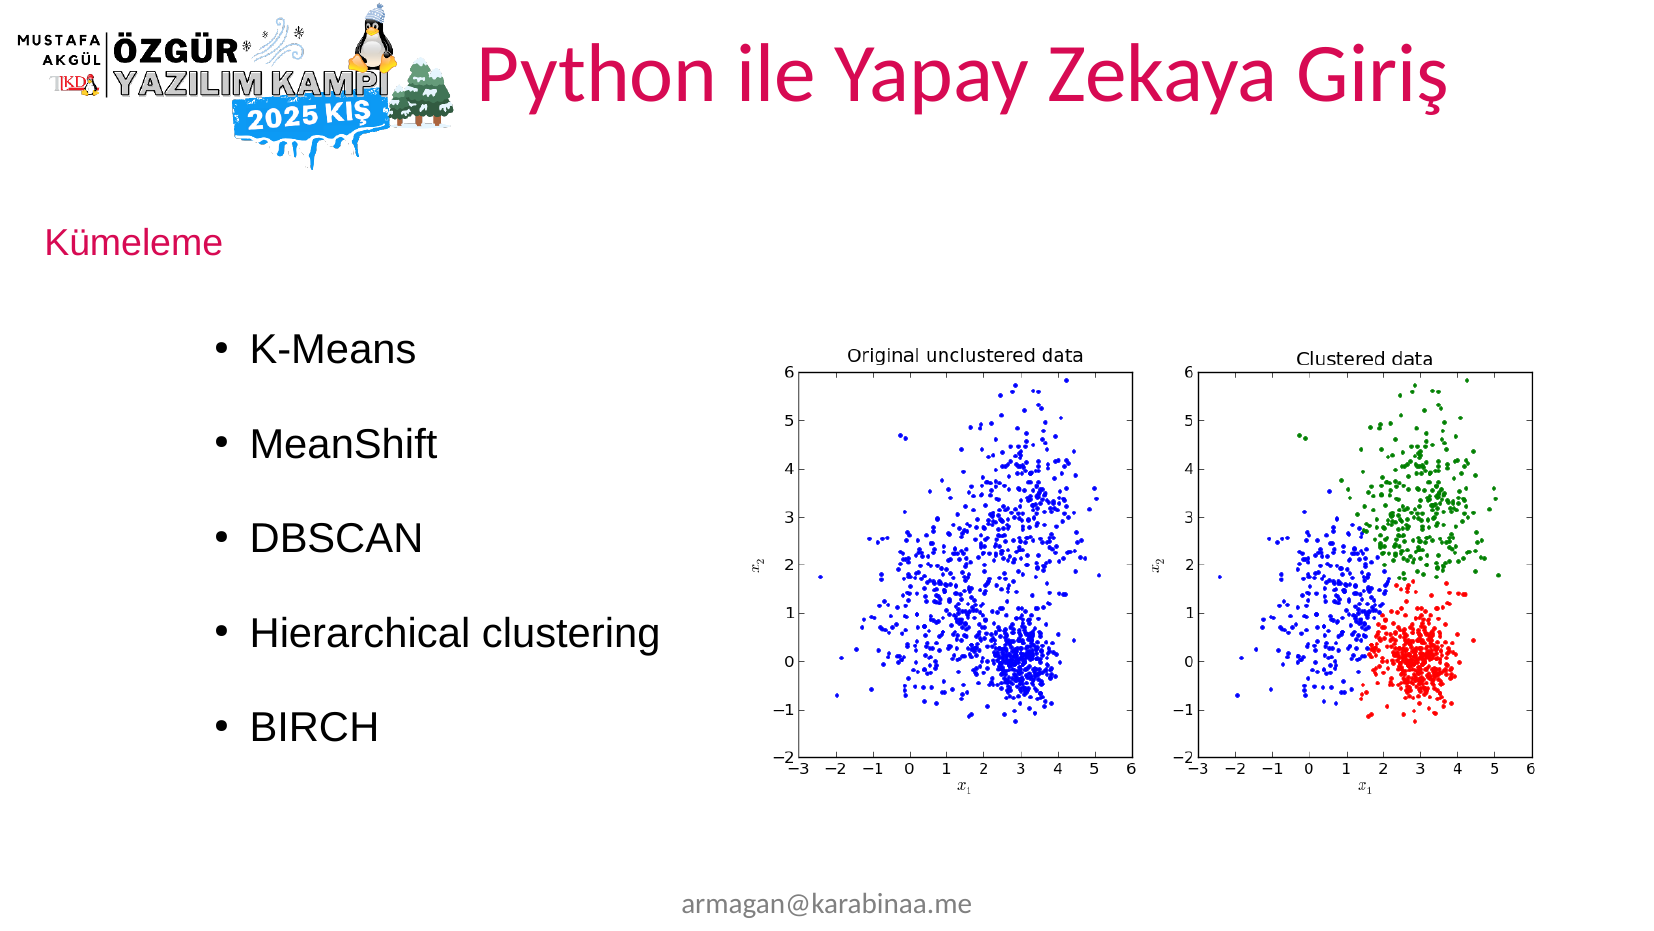

Python ile Yapay Zekaya Giriş
Kümeleme
K-Means
MeanShift
DBSCAN
Hierarchical clustering
BIRCH
armagan@karabinaa.me